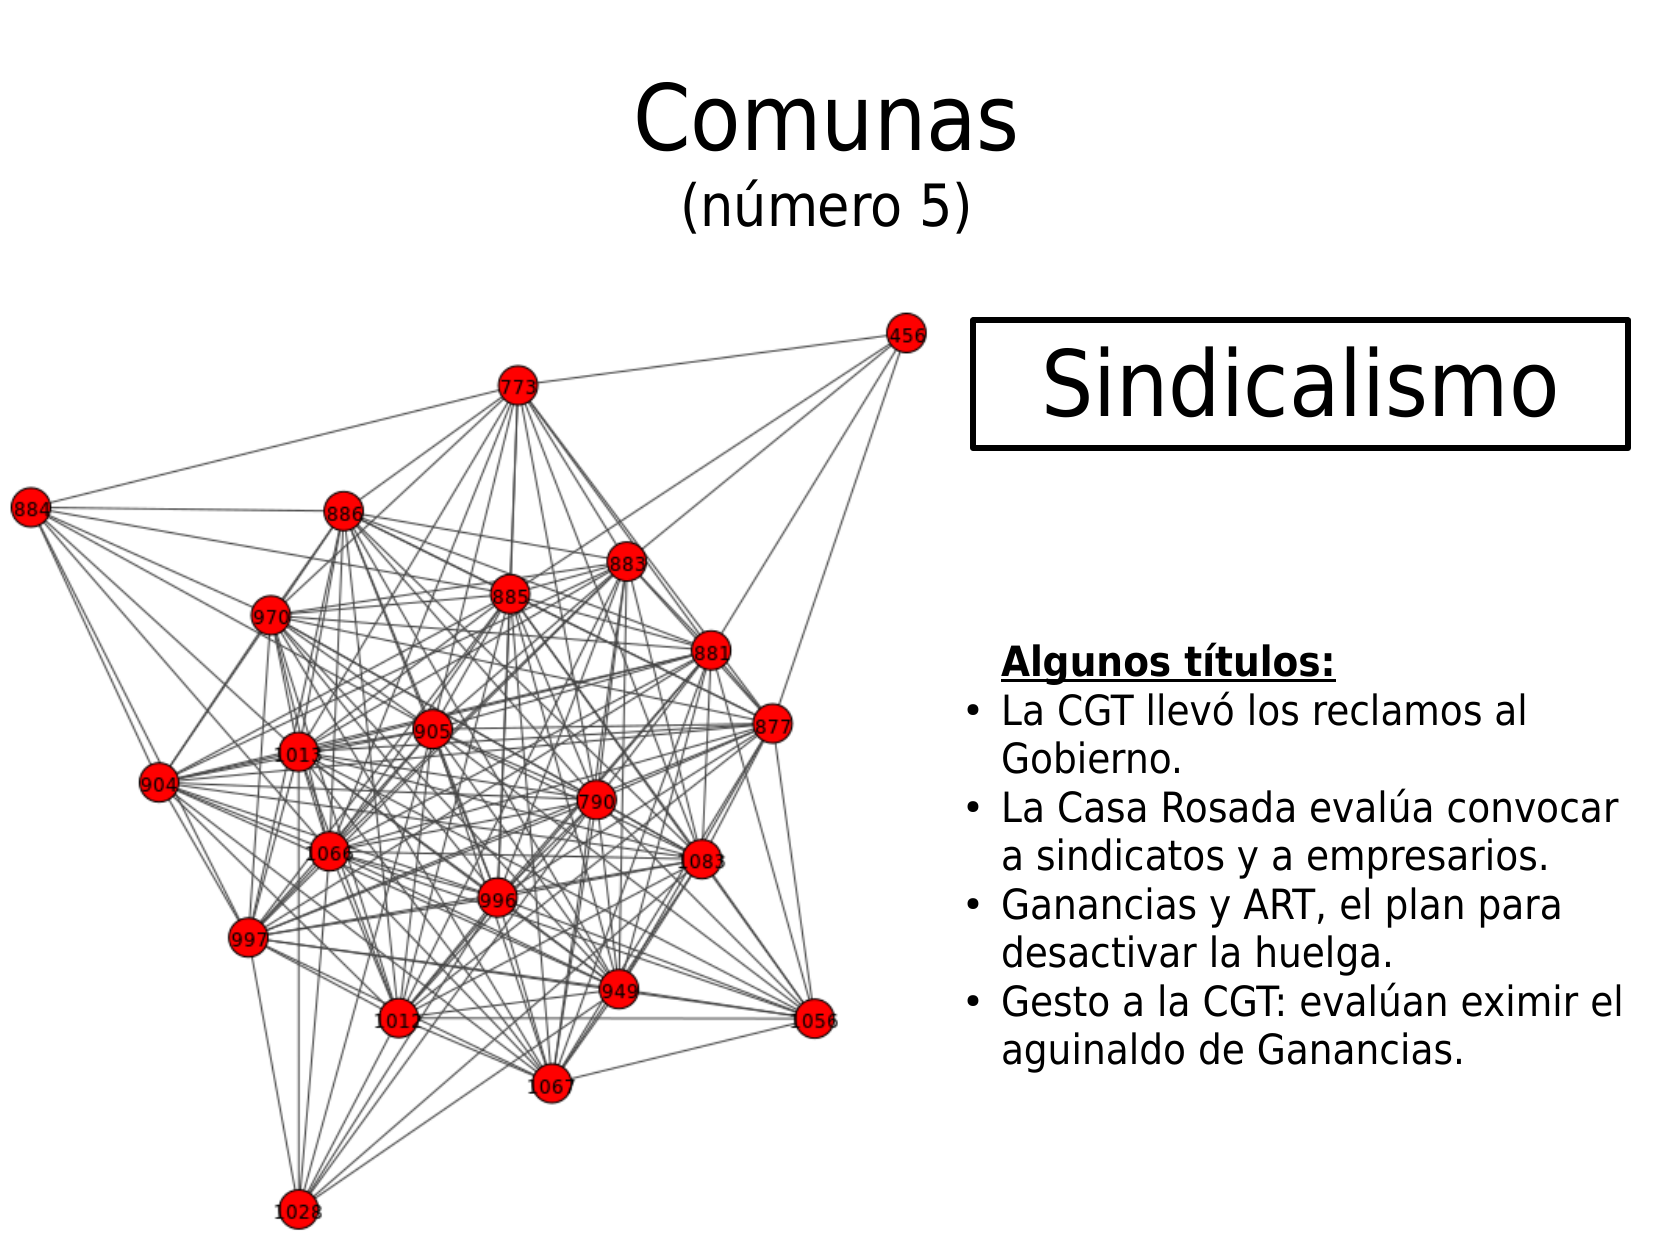

# Comunas (número 5)
Sindicalismo
Algunos títulos:
La CGT llevó los reclamos al Gobierno.
La Casa Rosada evalúa convocar a sindicatos y a empresarios.
Ganancias y ART, el plan para desactivar la huelga.
Gesto a la CGT: evalúan eximir el aguinaldo de Ganancias.